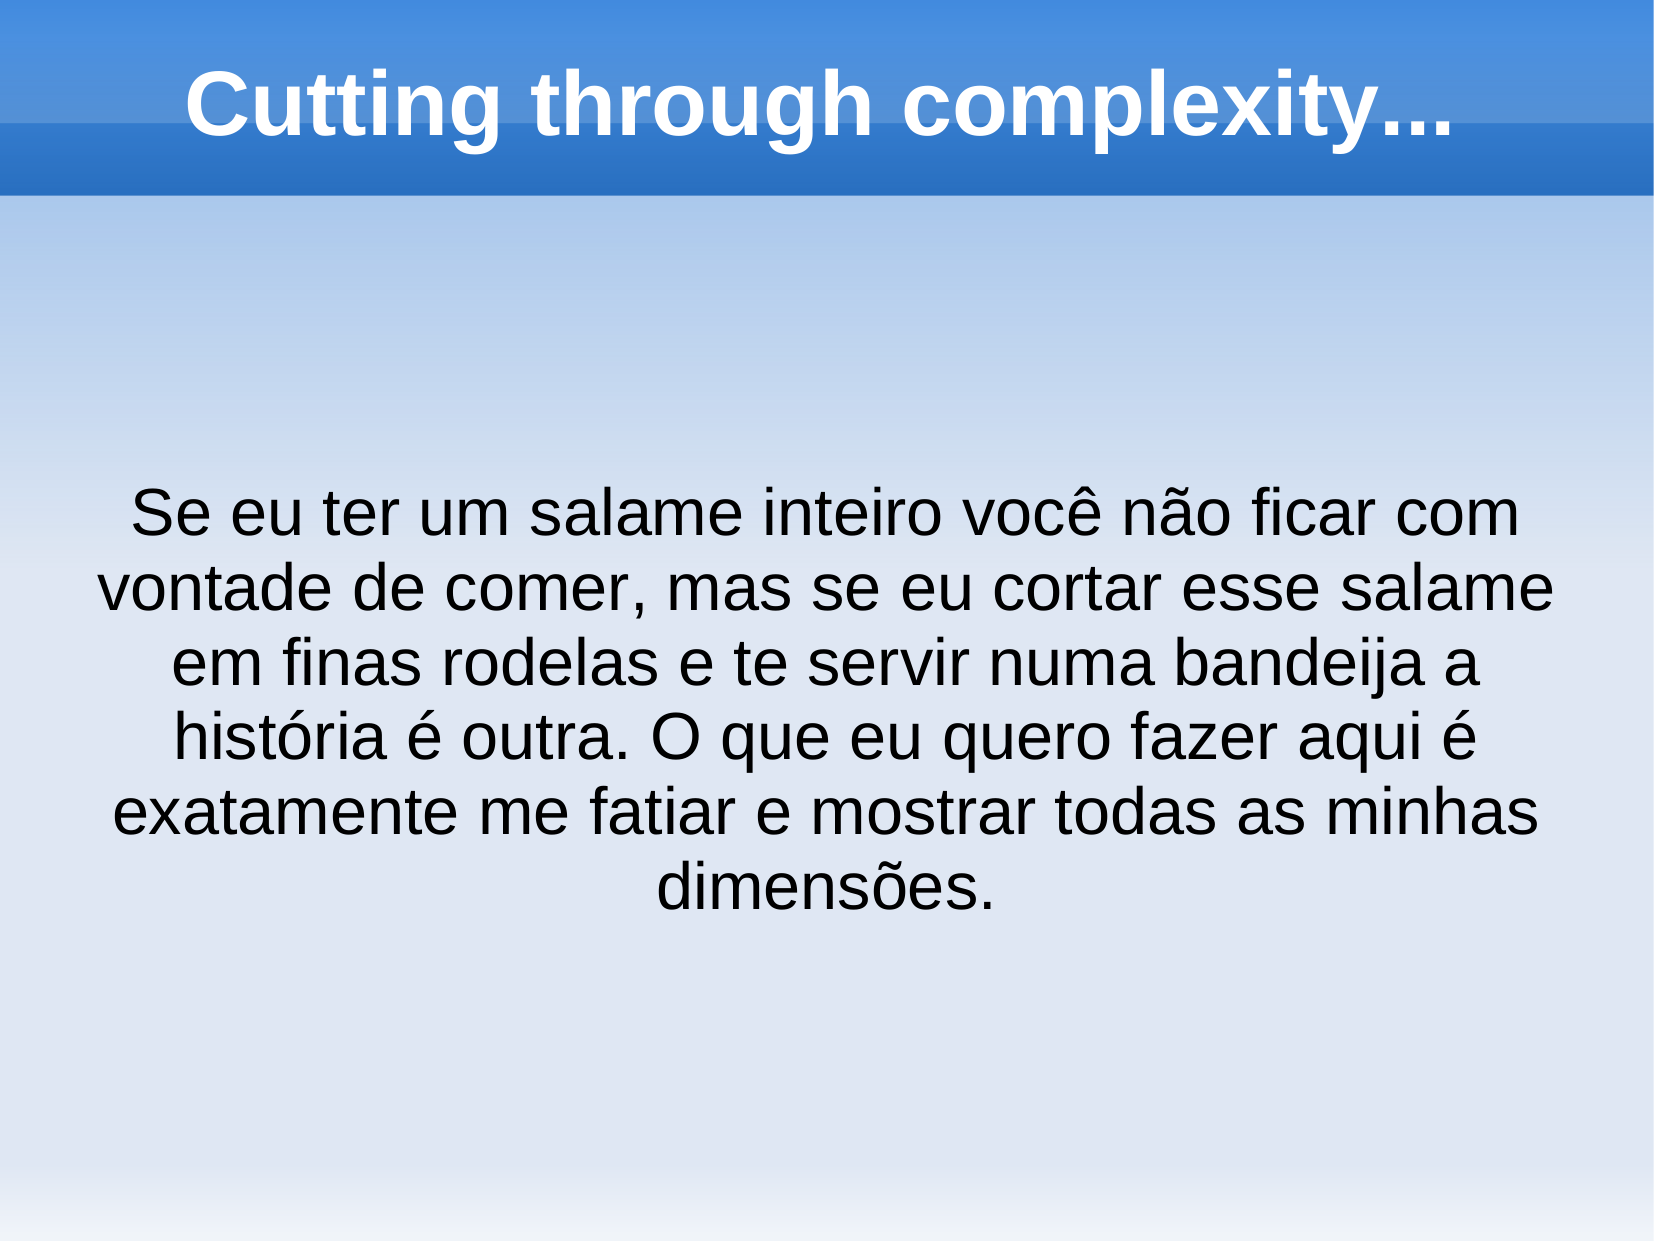

# Cutting through complexity...
Se eu ter um salame inteiro você não ficar com vontade de comer, mas se eu cortar esse salame em finas rodelas e te servir numa bandeija a história é outra. O que eu quero fazer aqui é exatamente me fatiar e mostrar todas as minhas dimensões.